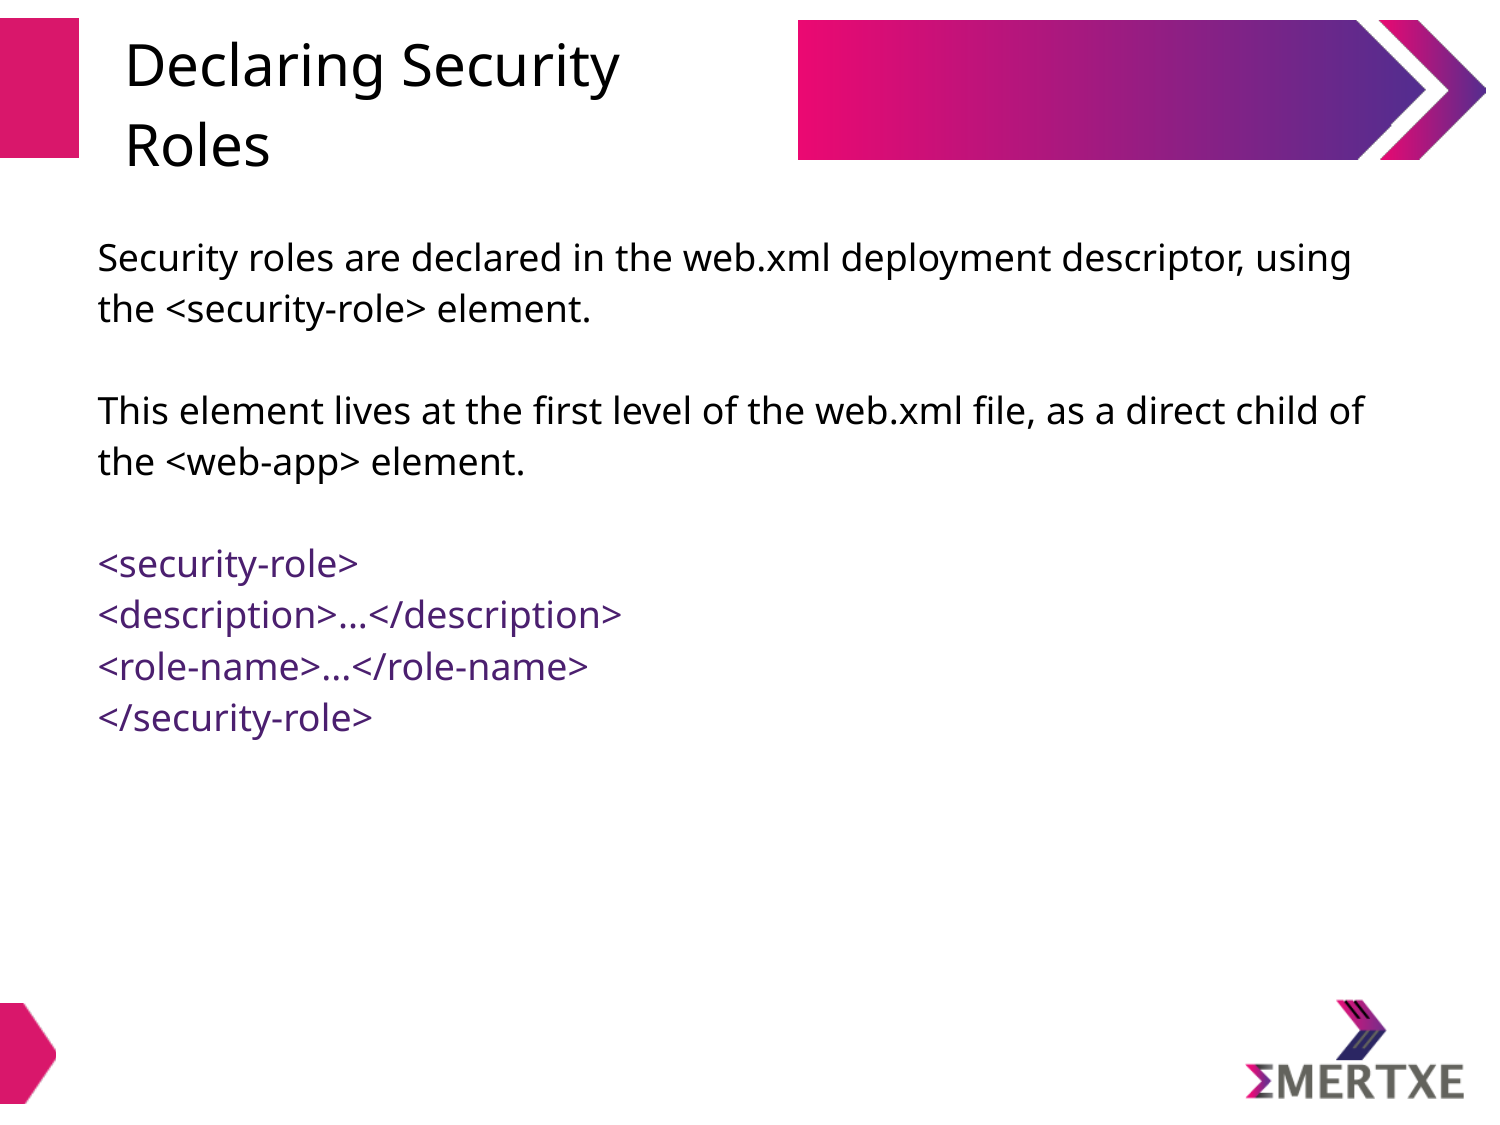

Declaring Security Roles
Security roles are declared in the web.xml deployment descriptor, using the <security-role> element.
This element lives at the first level of the web.xml file, as a direct child of the <web-app> element.
<security-role>
<description>...</description>
<role-name>...</role-name>
</security-role>